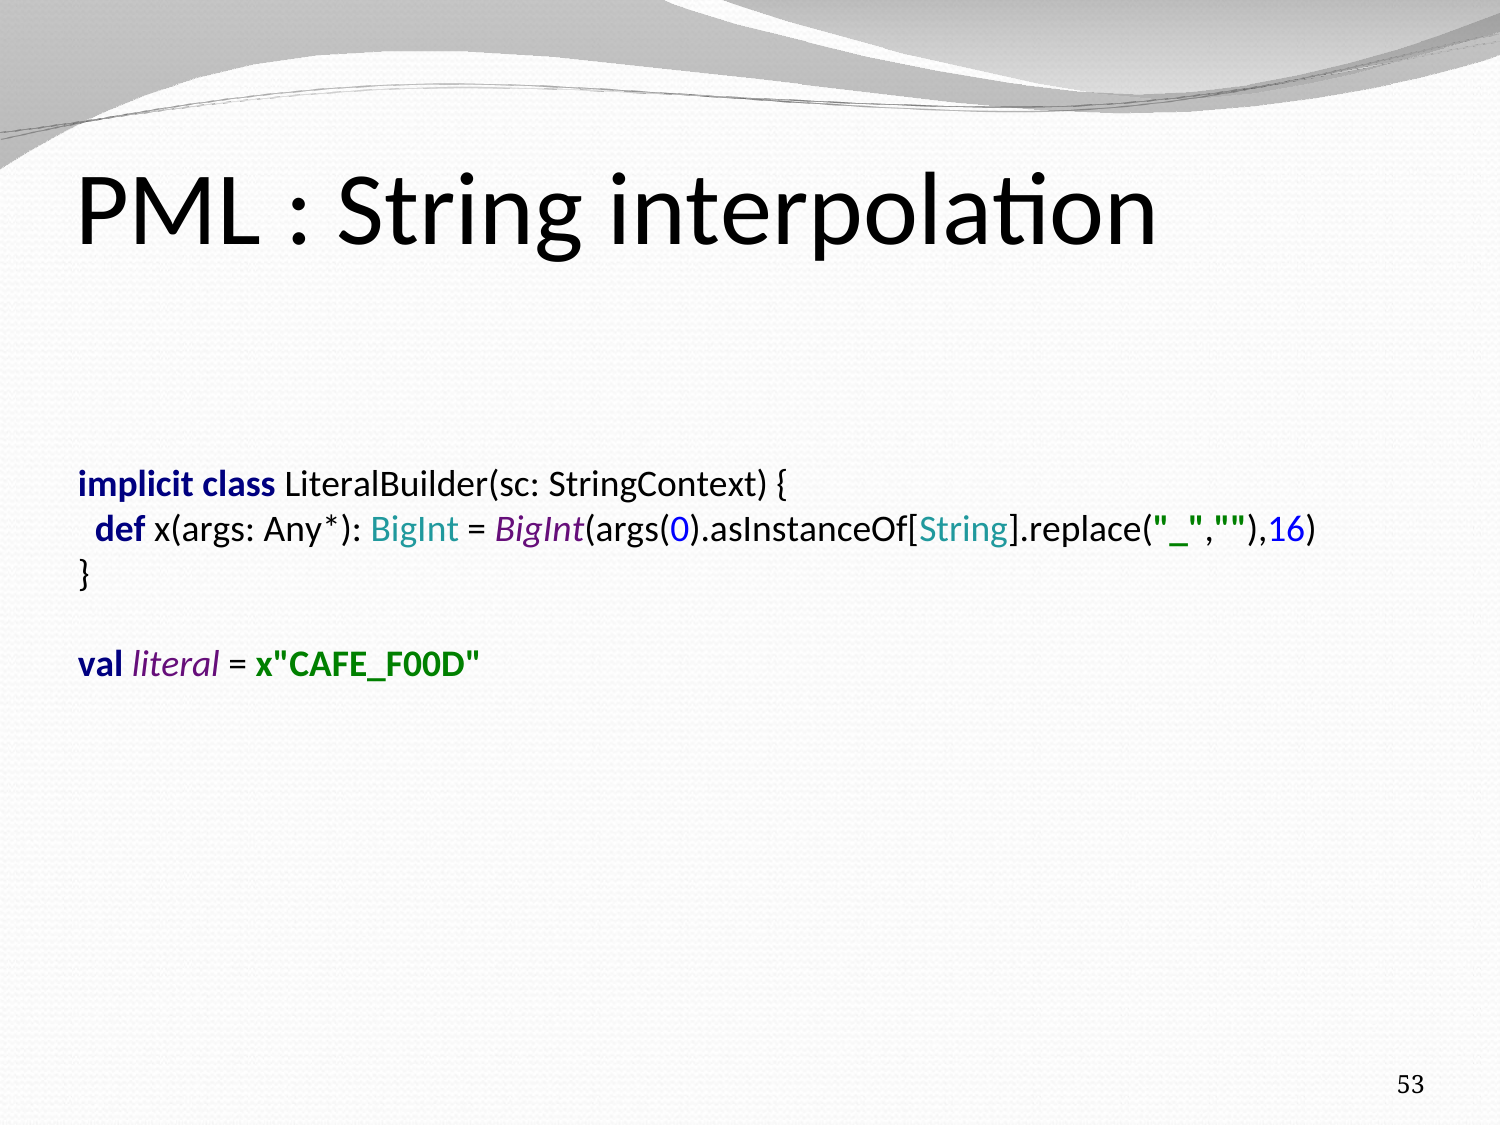

# PML : String interpolation
implicit class LiteralBuilder(sc: StringContext) {
 def x(args: Any*): BigInt = BigInt(args(0).asInstanceOf[String].replace("_",""),16)
}
val literal = x"CAFE_F00D"